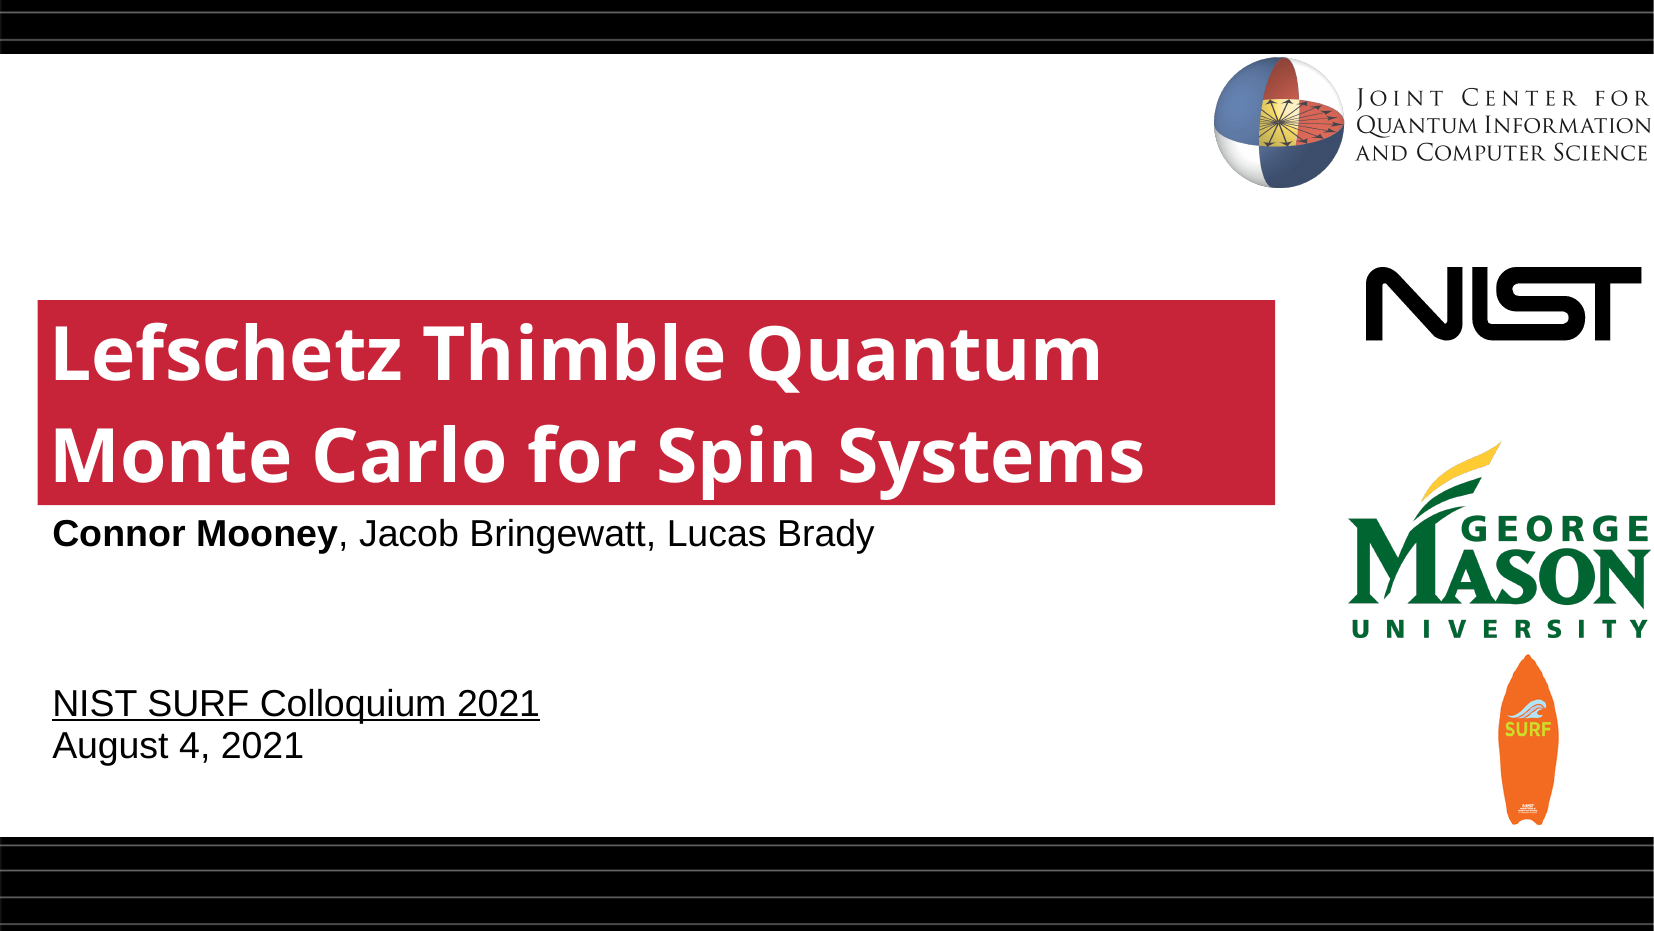

# Lefschetz Thimble Quantum Monte Carlo for Spin Systems
Connor Mooney, Jacob Bringewatt, Lucas Brady
NIST SURF Colloquium 2021
August 4, 2021